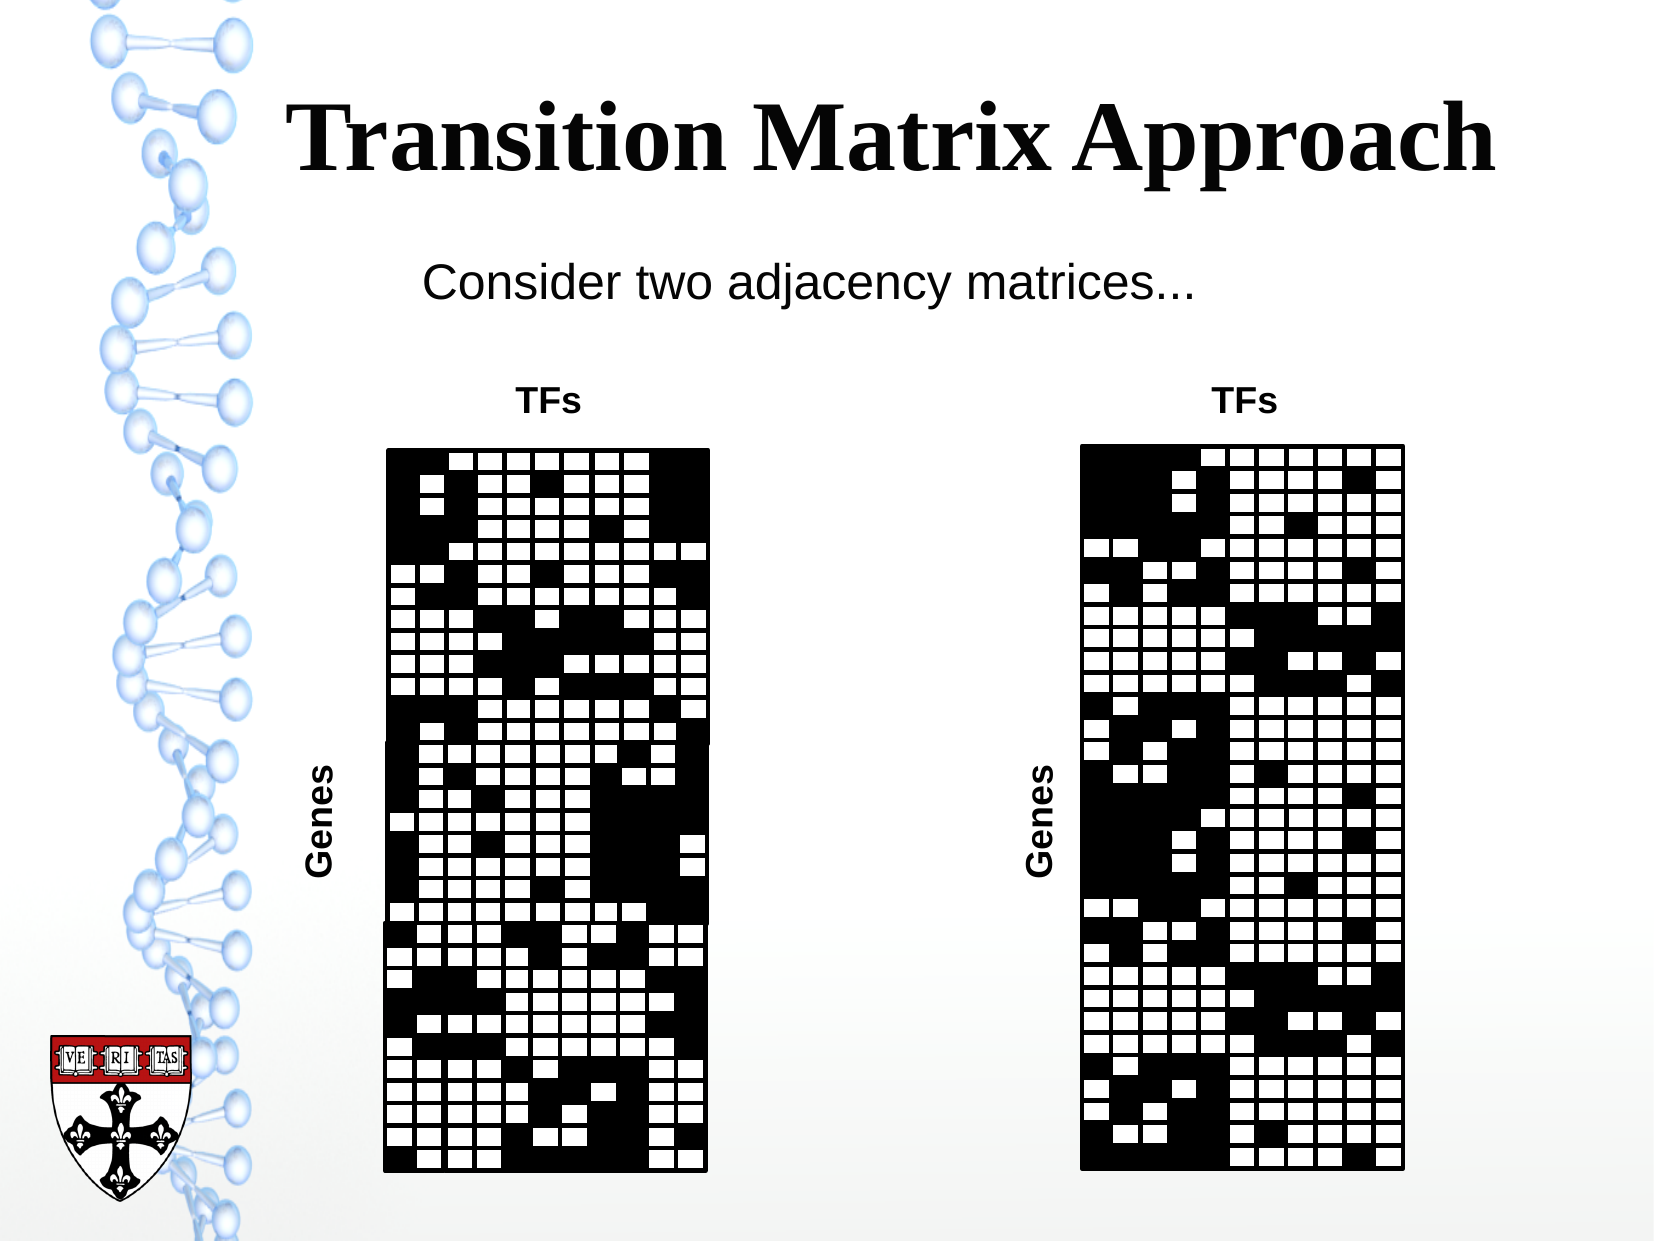

Transition Matrix Approach
# Consider two adjacency matrices...
TFs
TFs
Genes
Genes